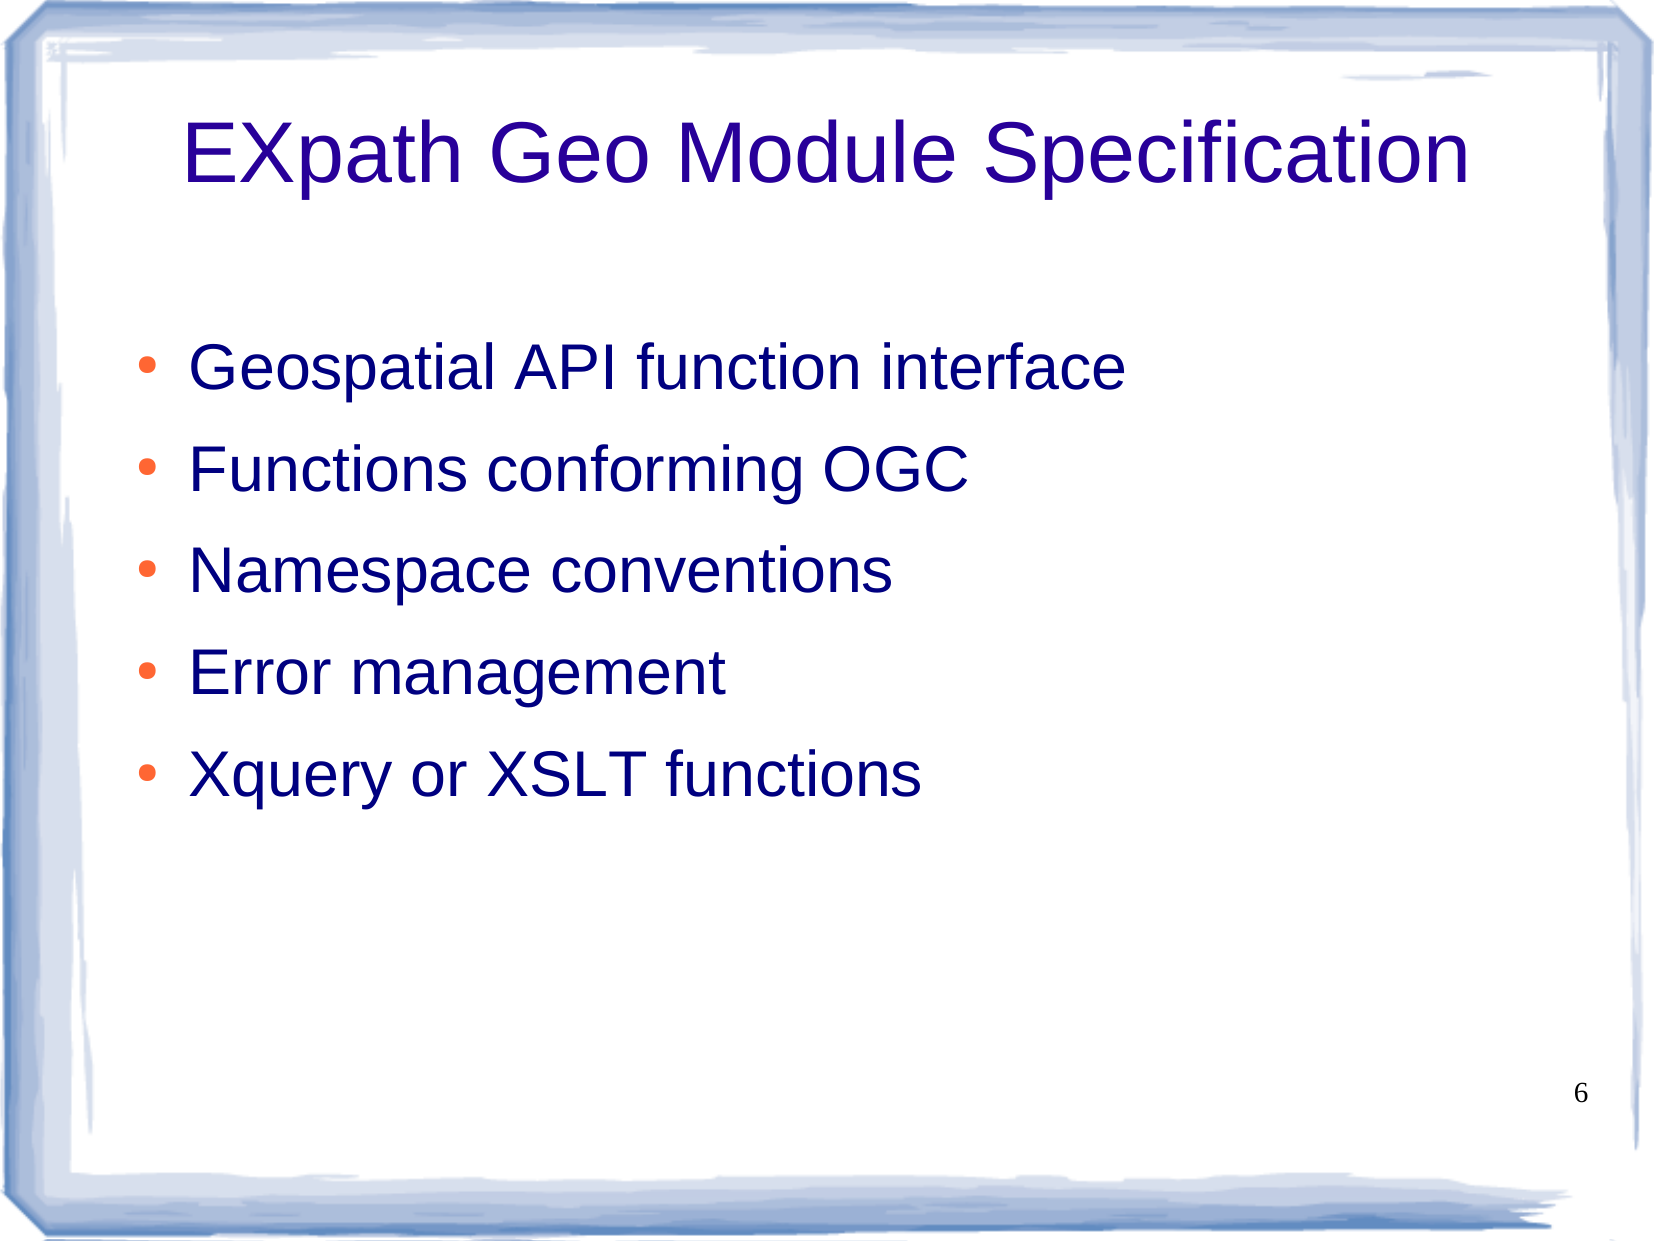

# EXpath Geo Module Specification
Geospatial API function interface
Functions conforming OGC
Namespace conventions
Error management
Xquery or XSLT functions
6